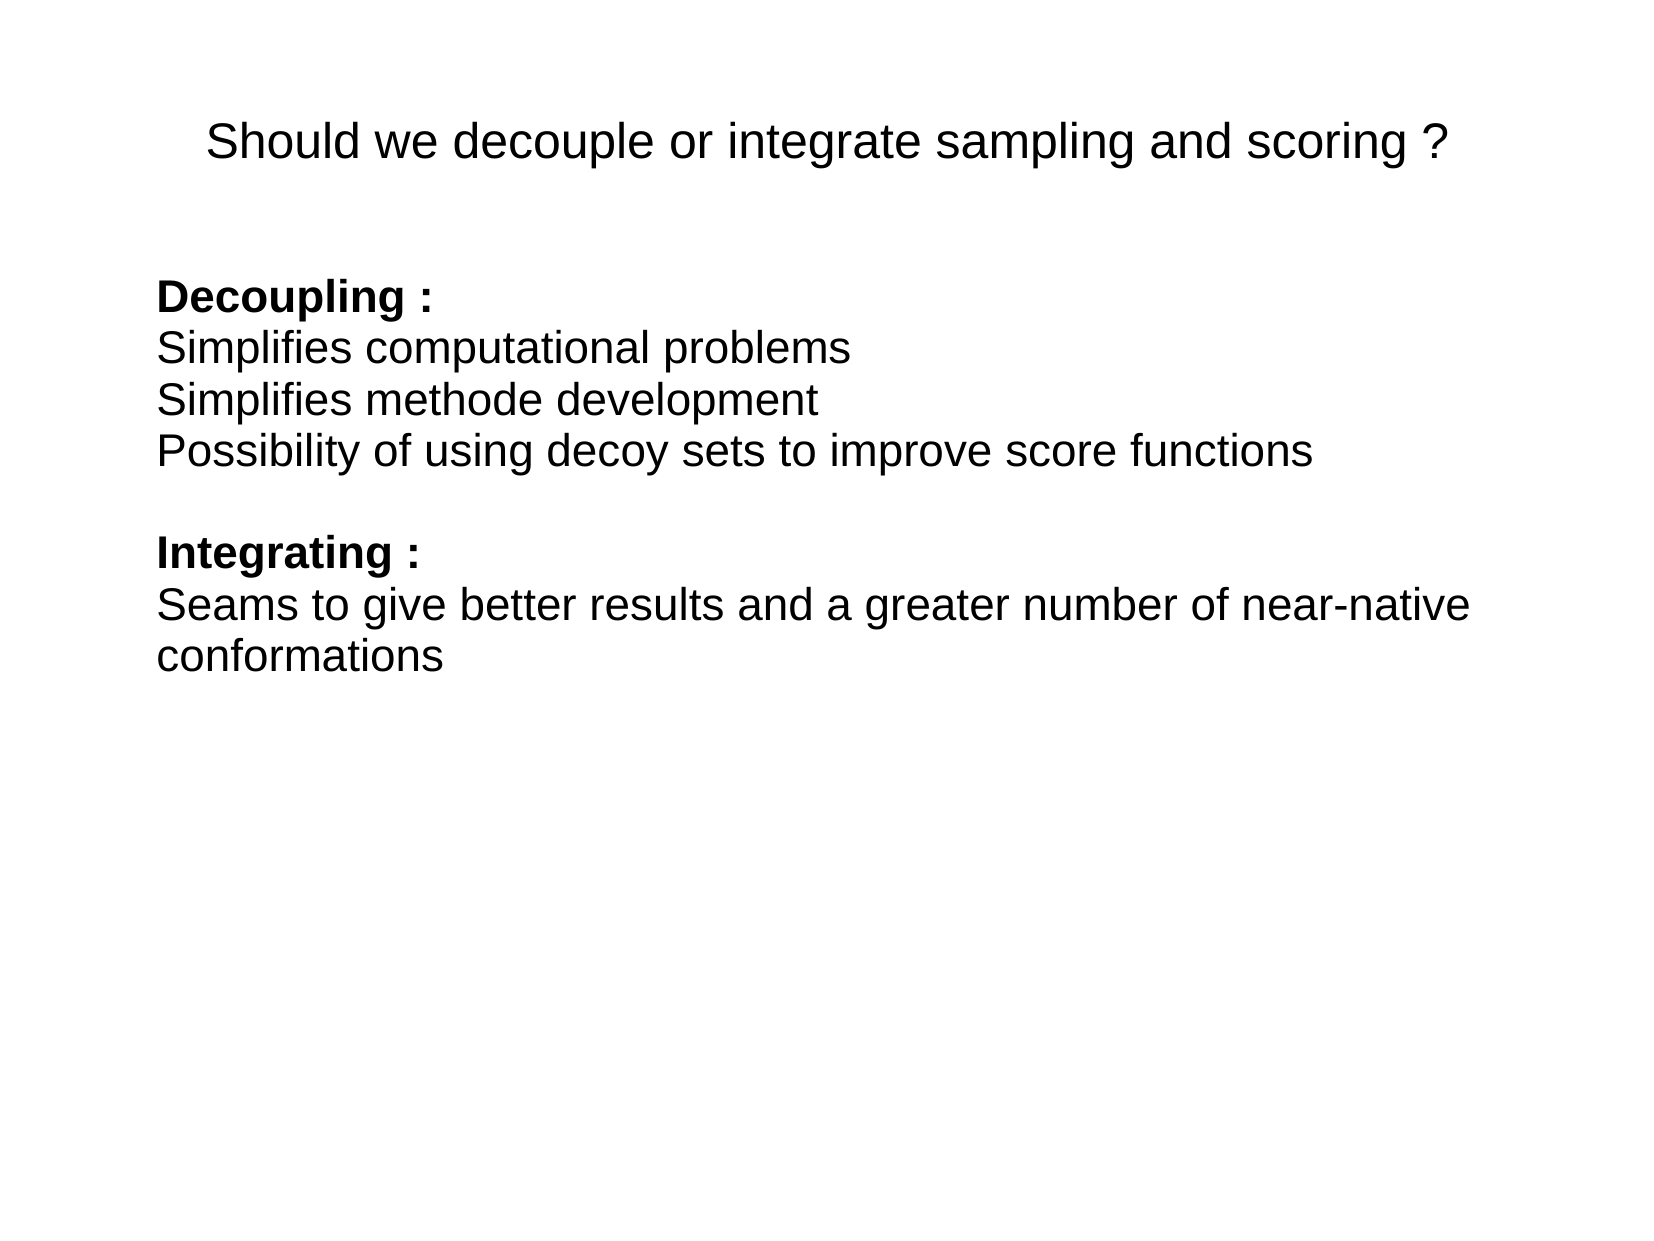

Should we decouple or integrate sampling and scoring ?
Decoupling :
Simplifies computational problems
Simplifies methode development
Possibility of using decoy sets to improve score functions
Integrating :
Seams to give better results and a greater number of near-native conformations